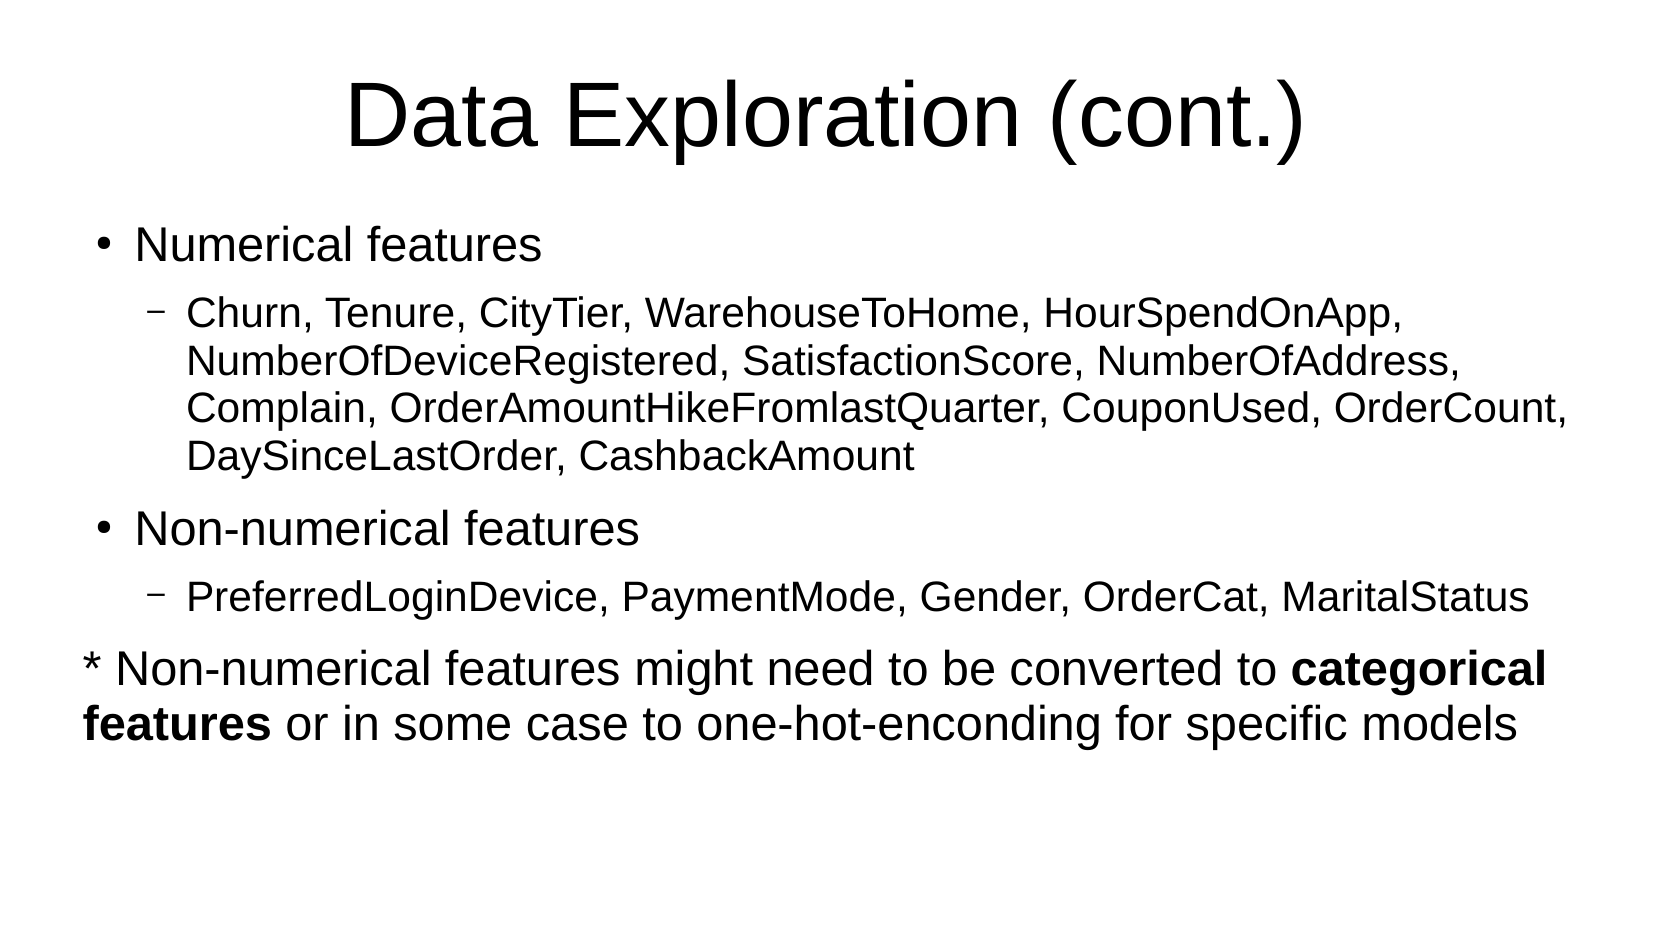

# Data Exploration (cont.)
Numerical features
Churn, Tenure, CityTier, WarehouseToHome, HourSpendOnApp, NumberOfDeviceRegistered, SatisfactionScore, NumberOfAddress, Complain, OrderAmountHikeFromlastQuarter, CouponUsed, OrderCount, DaySinceLastOrder, CashbackAmount
Non-numerical features
PreferredLoginDevice, PaymentMode, Gender, OrderCat, MaritalStatus
* Non-numerical features might need to be converted to categorical features or in some case to one-hot-enconding for specific models